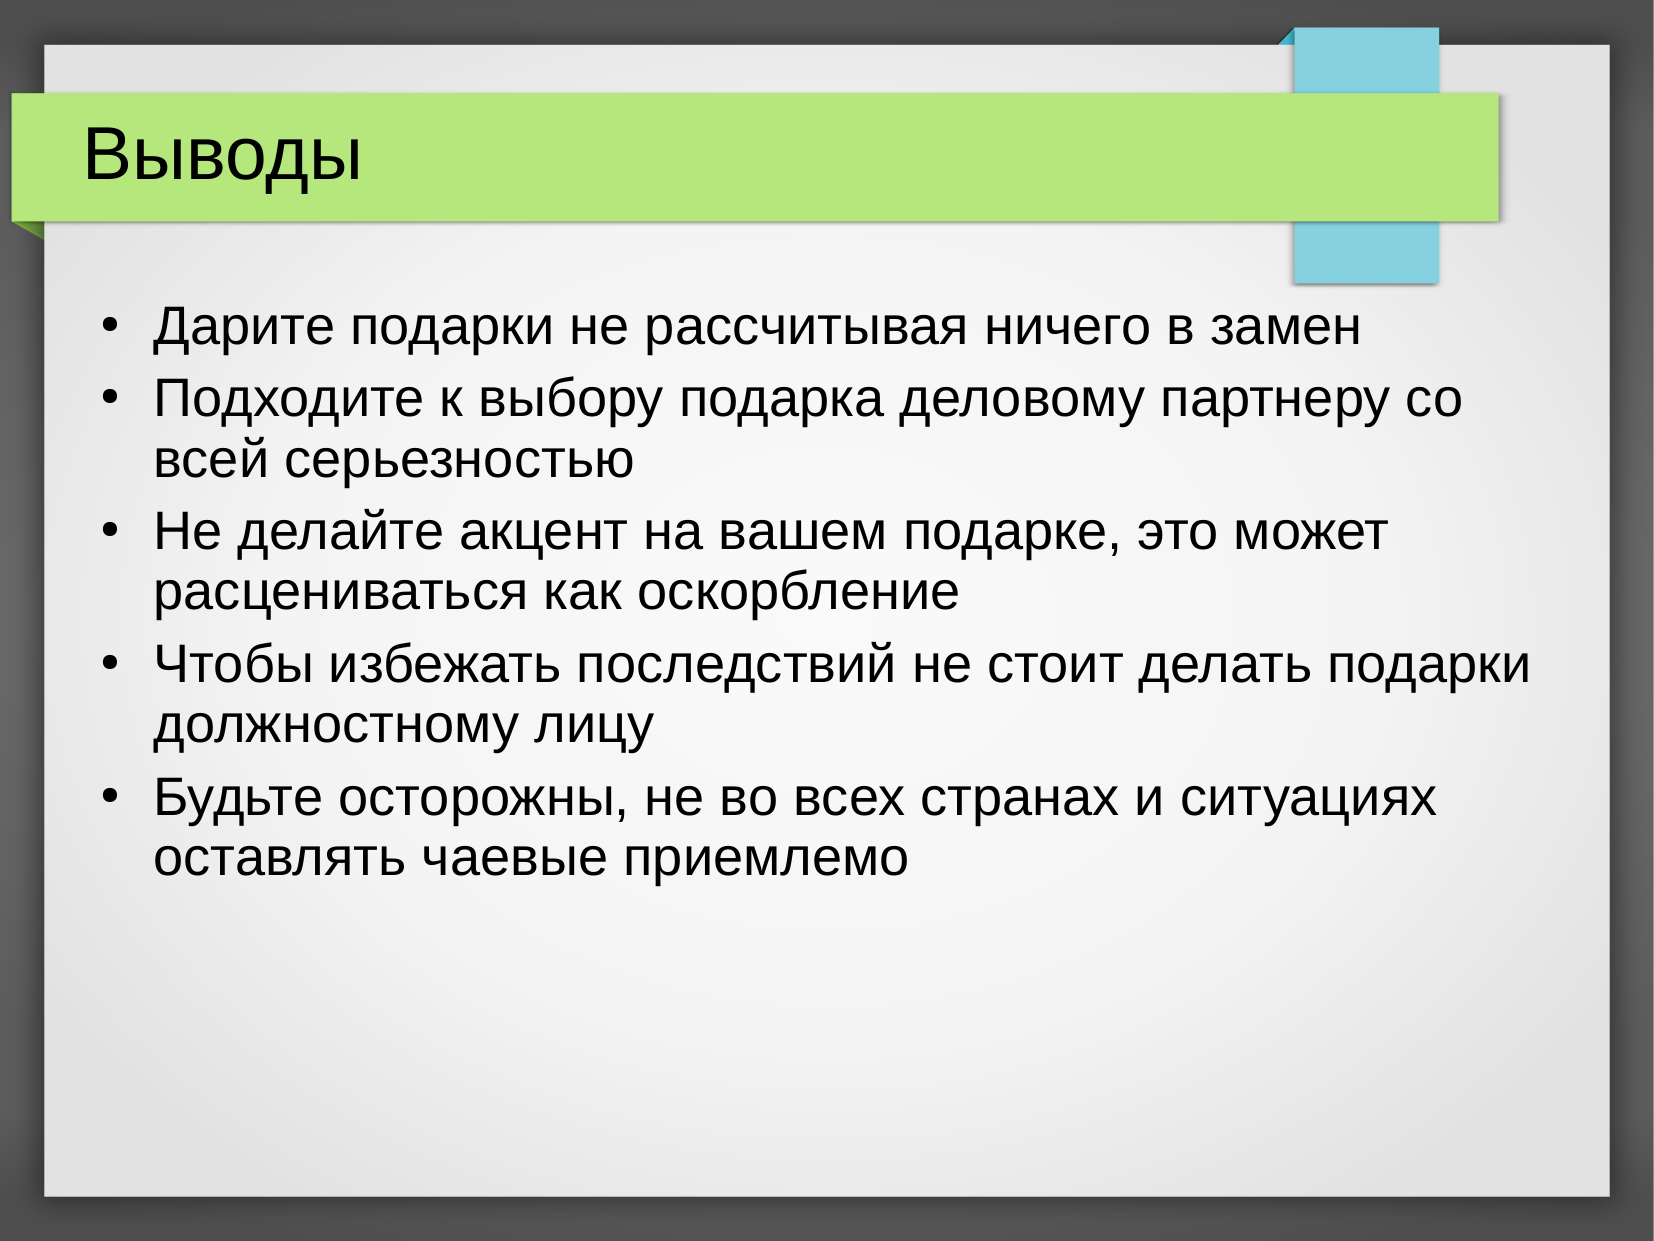

# Выводы
Дарите подарки не рассчитывая ничего в замен
Подходите к выбору подарка деловому партнеру со всей серьезностью
Не делайте акцент на вашем подарке, это может расцениваться как оскорбление
Чтобы избежать последствий не стоит делать подарки должностному лицу
Будьте осторожны, не во всех странах и ситуациях оставлять чаевые приемлемо